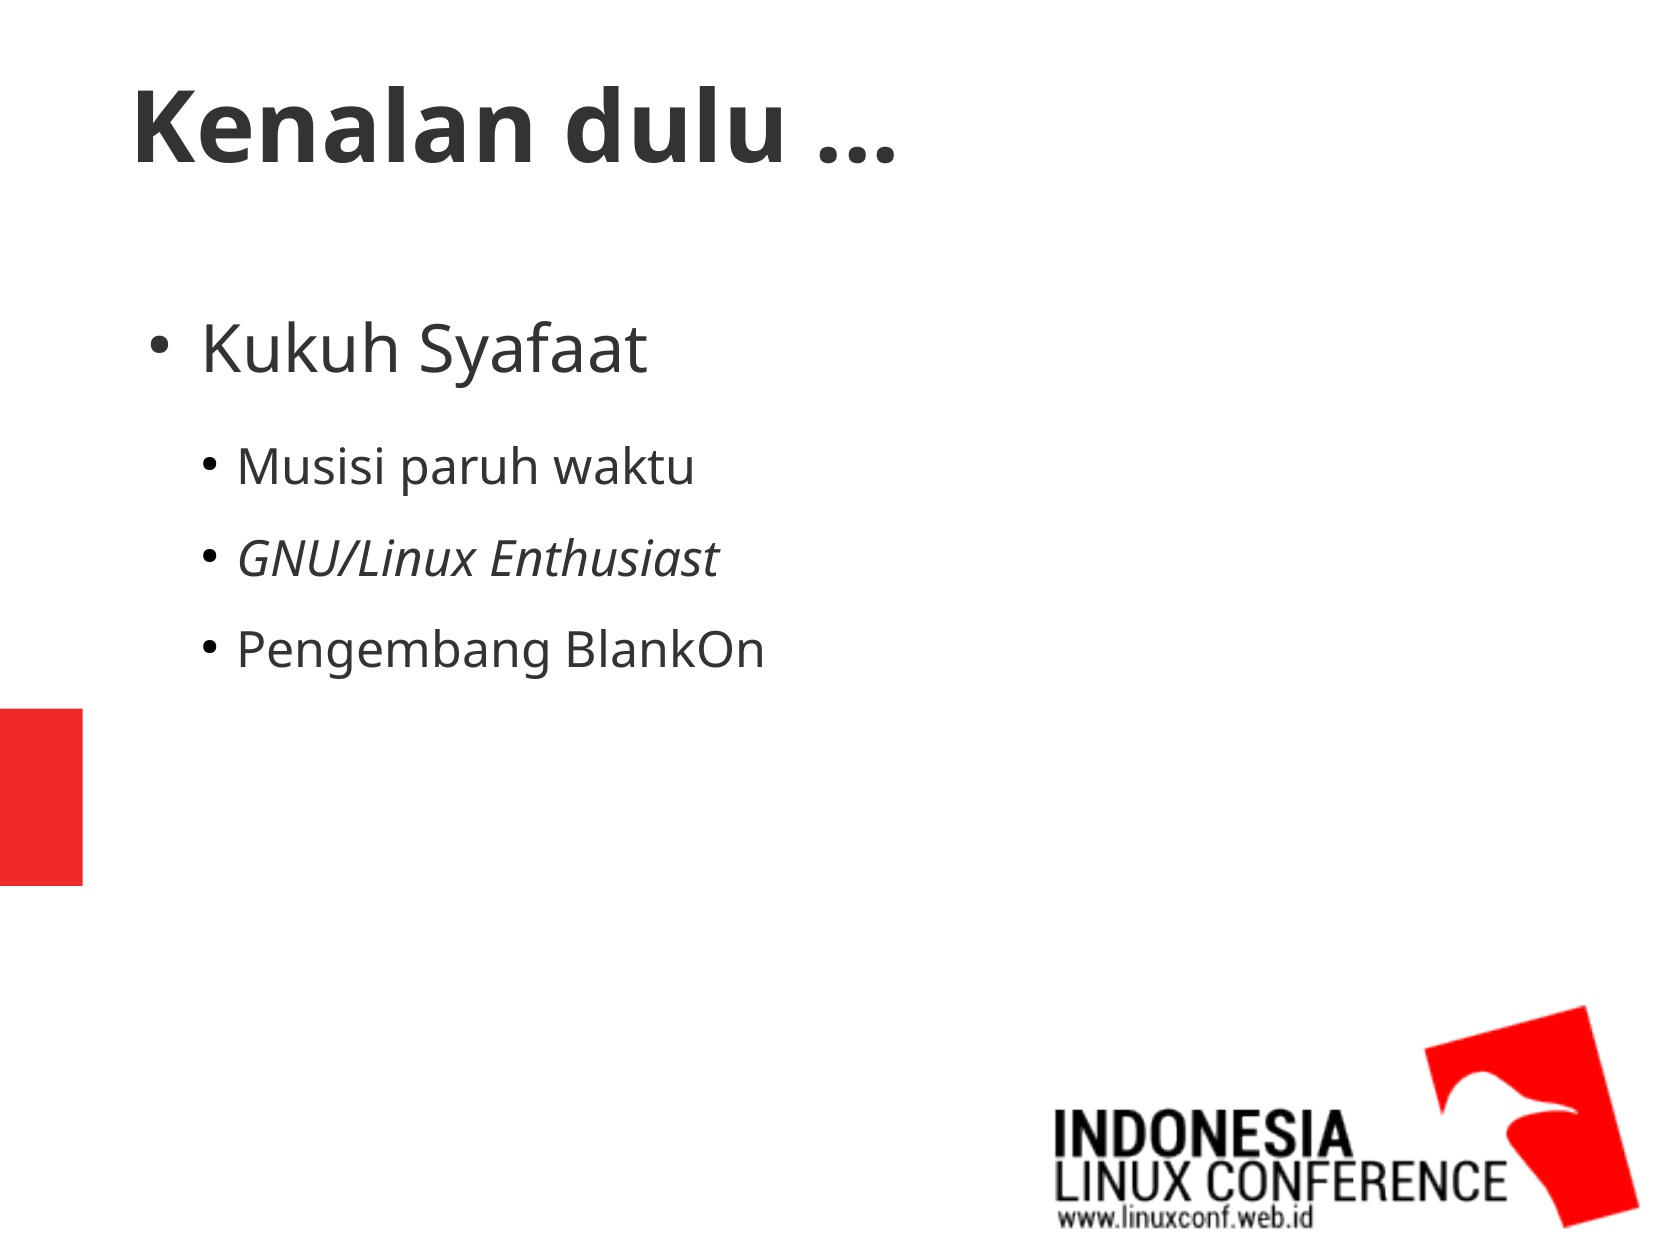

# Kenalan dulu ...
Kukuh Syafaat
Musisi paruh waktu
GNU/Linux Enthusiast
Pengembang BlankOn